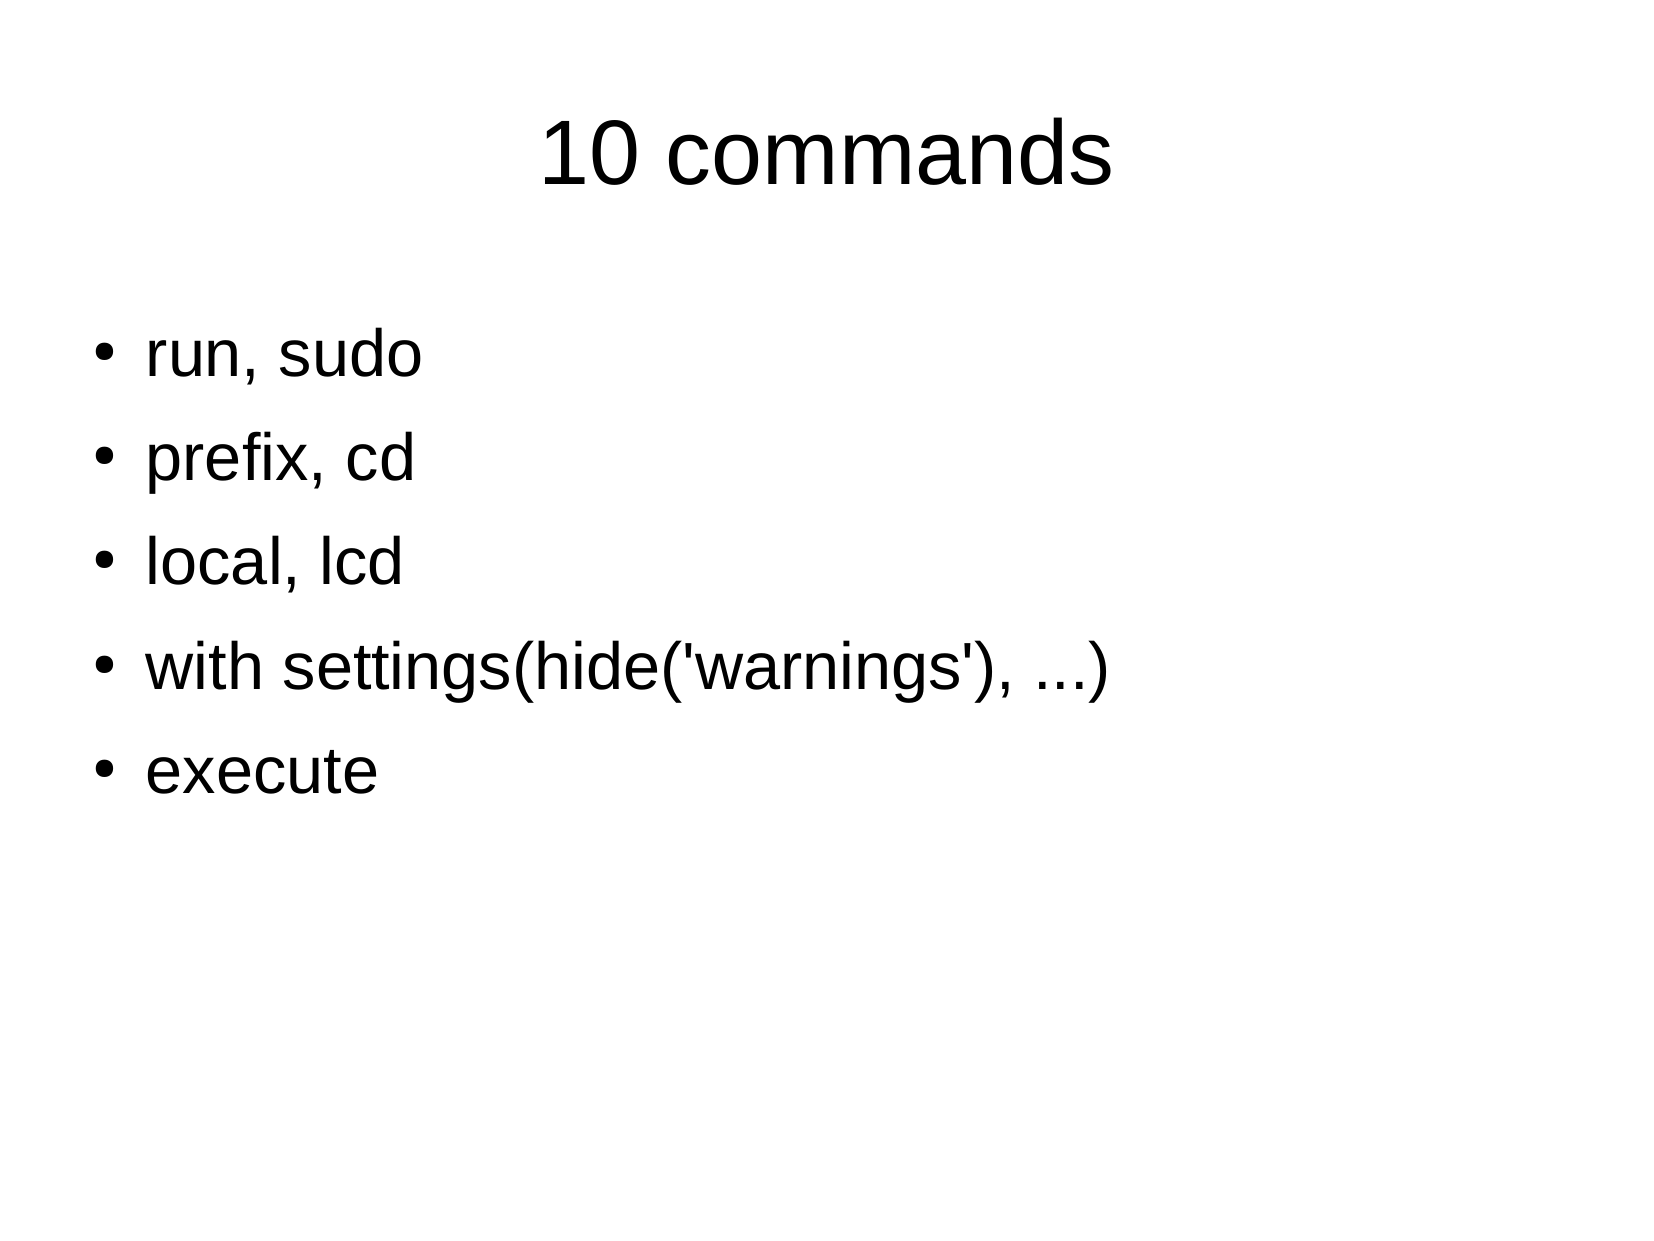

# 10 commands
run, sudo
prefix, cd
local, lcd
with settings(hide('warnings'), ...)
execute